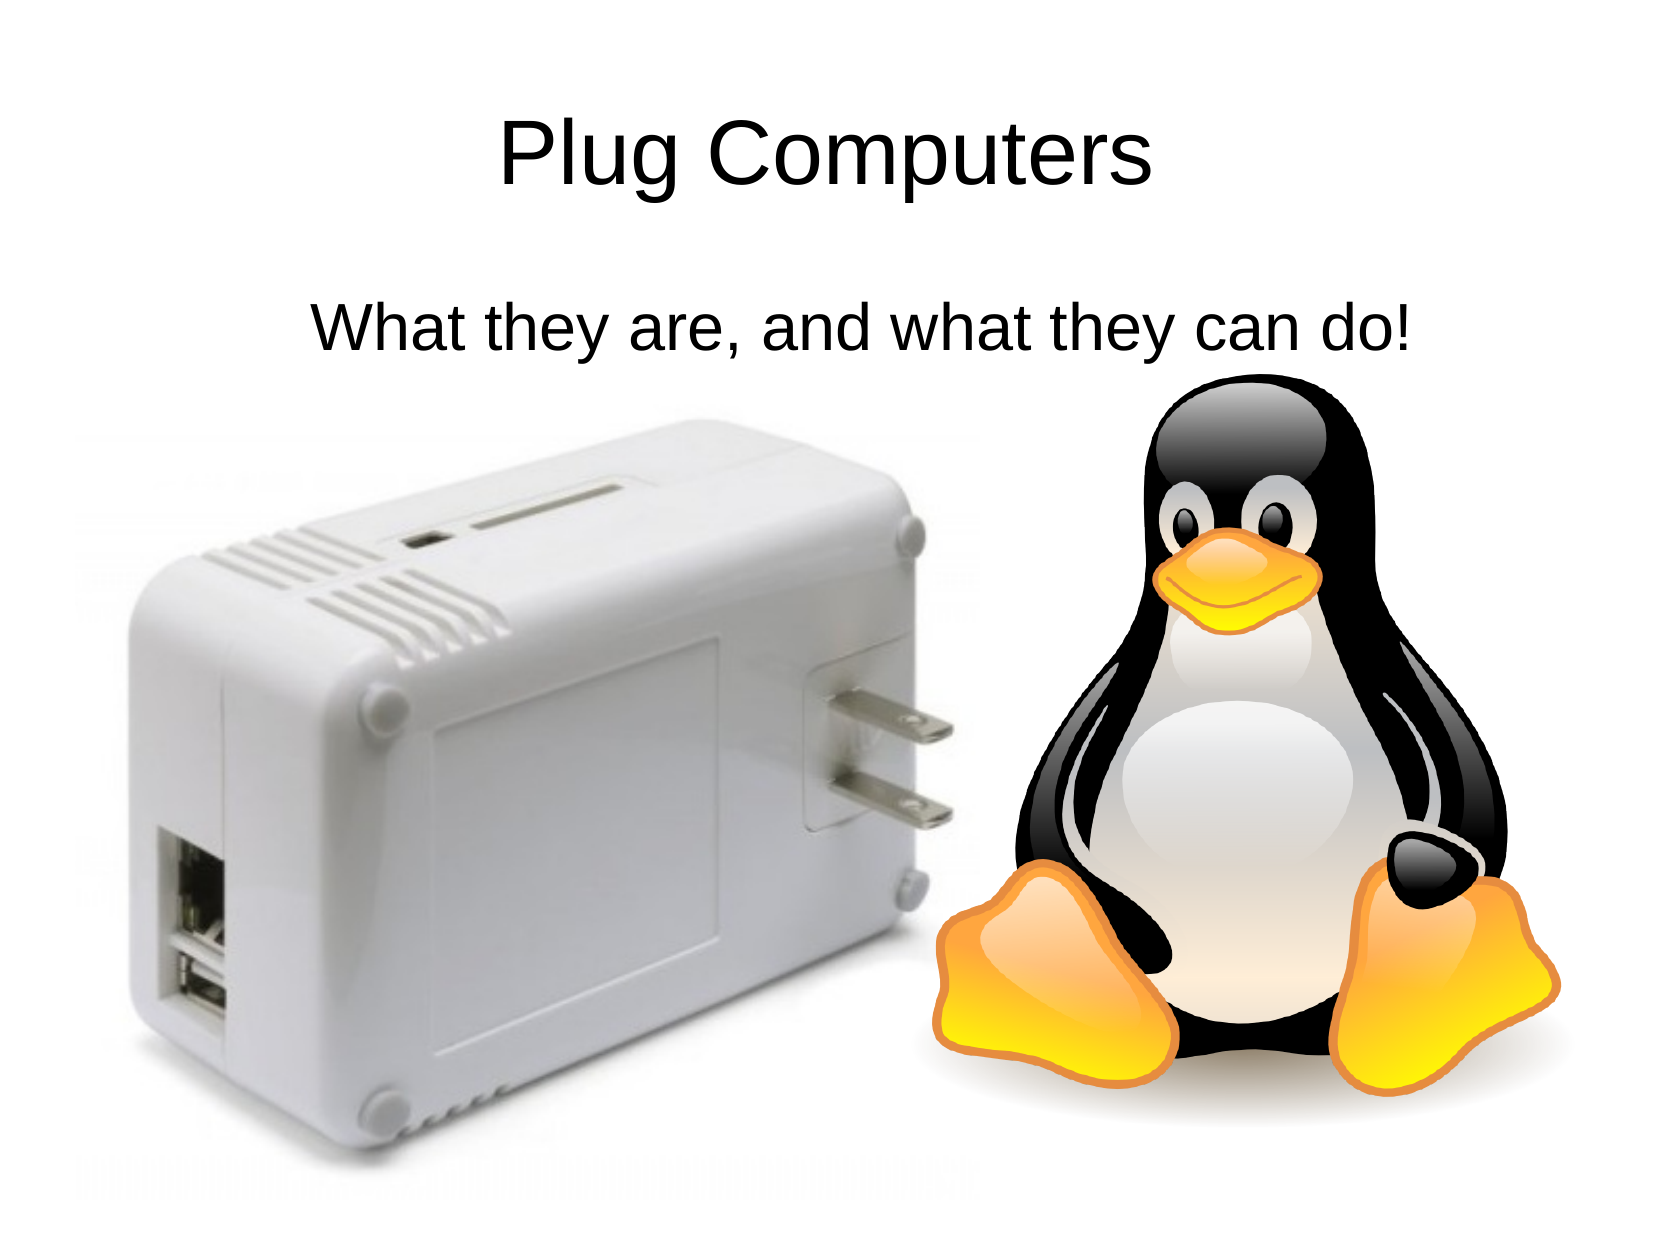

# Plug Computers
What they are, and what they can do!